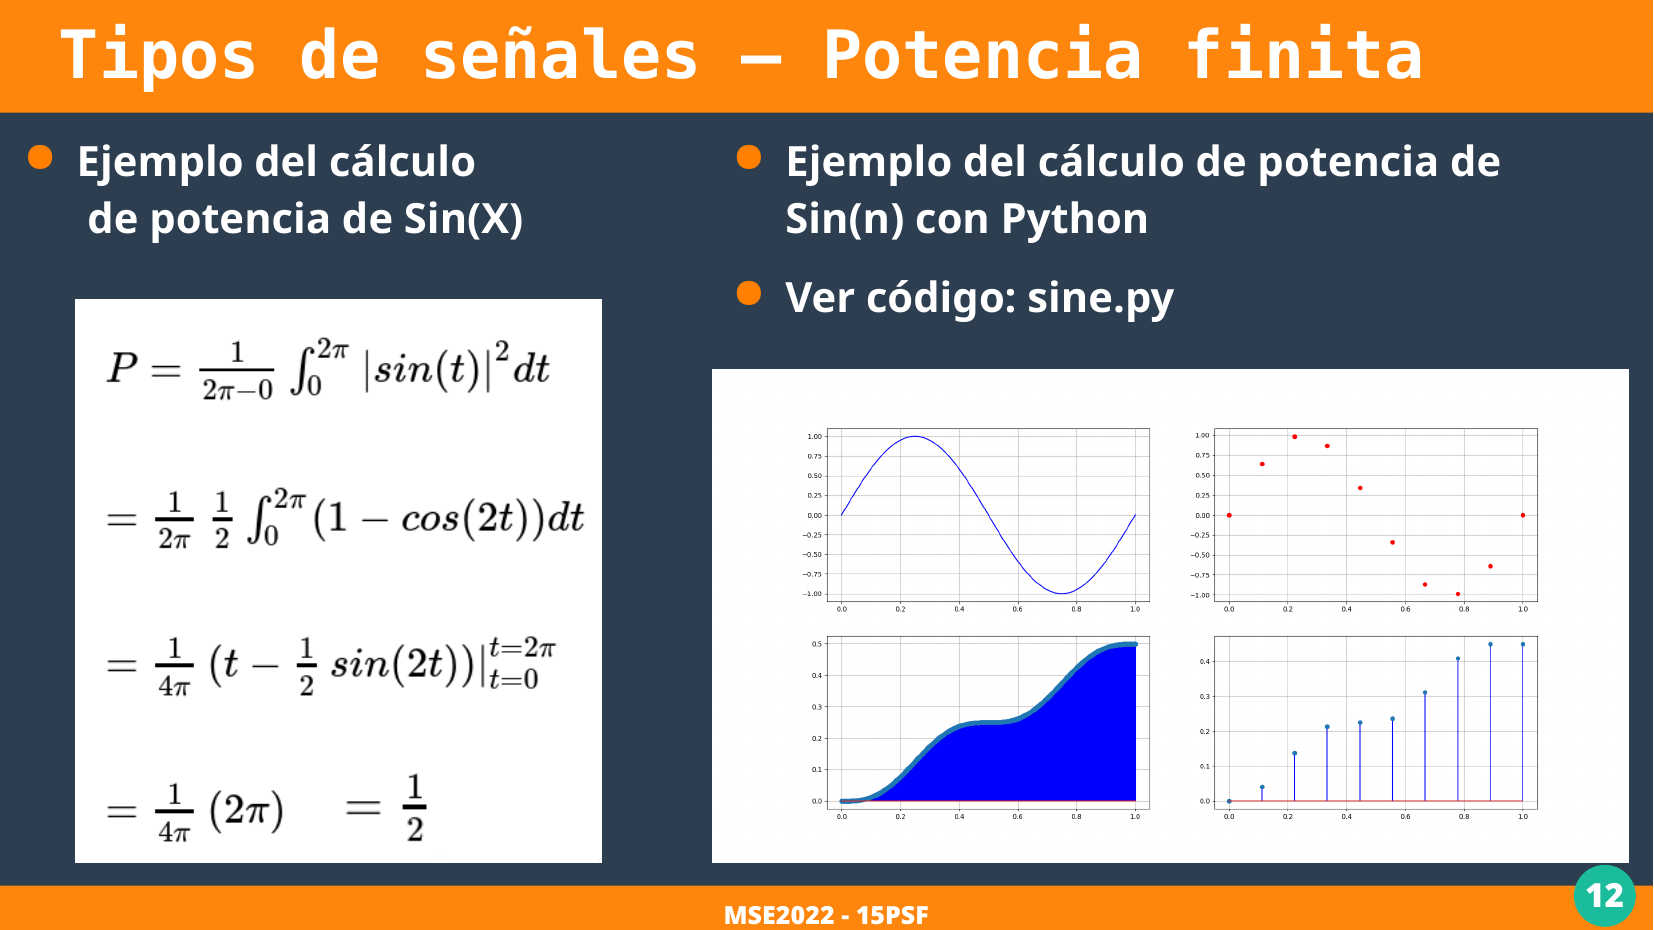

# Tipos de señales – Potencia finita
Ejemplo del cálculo
 de potencia de Sin(X)
Ejemplo del cálculo de potencia de Sin(n) con Python
Ver código: sine.py
MSE2022 - 15PSF